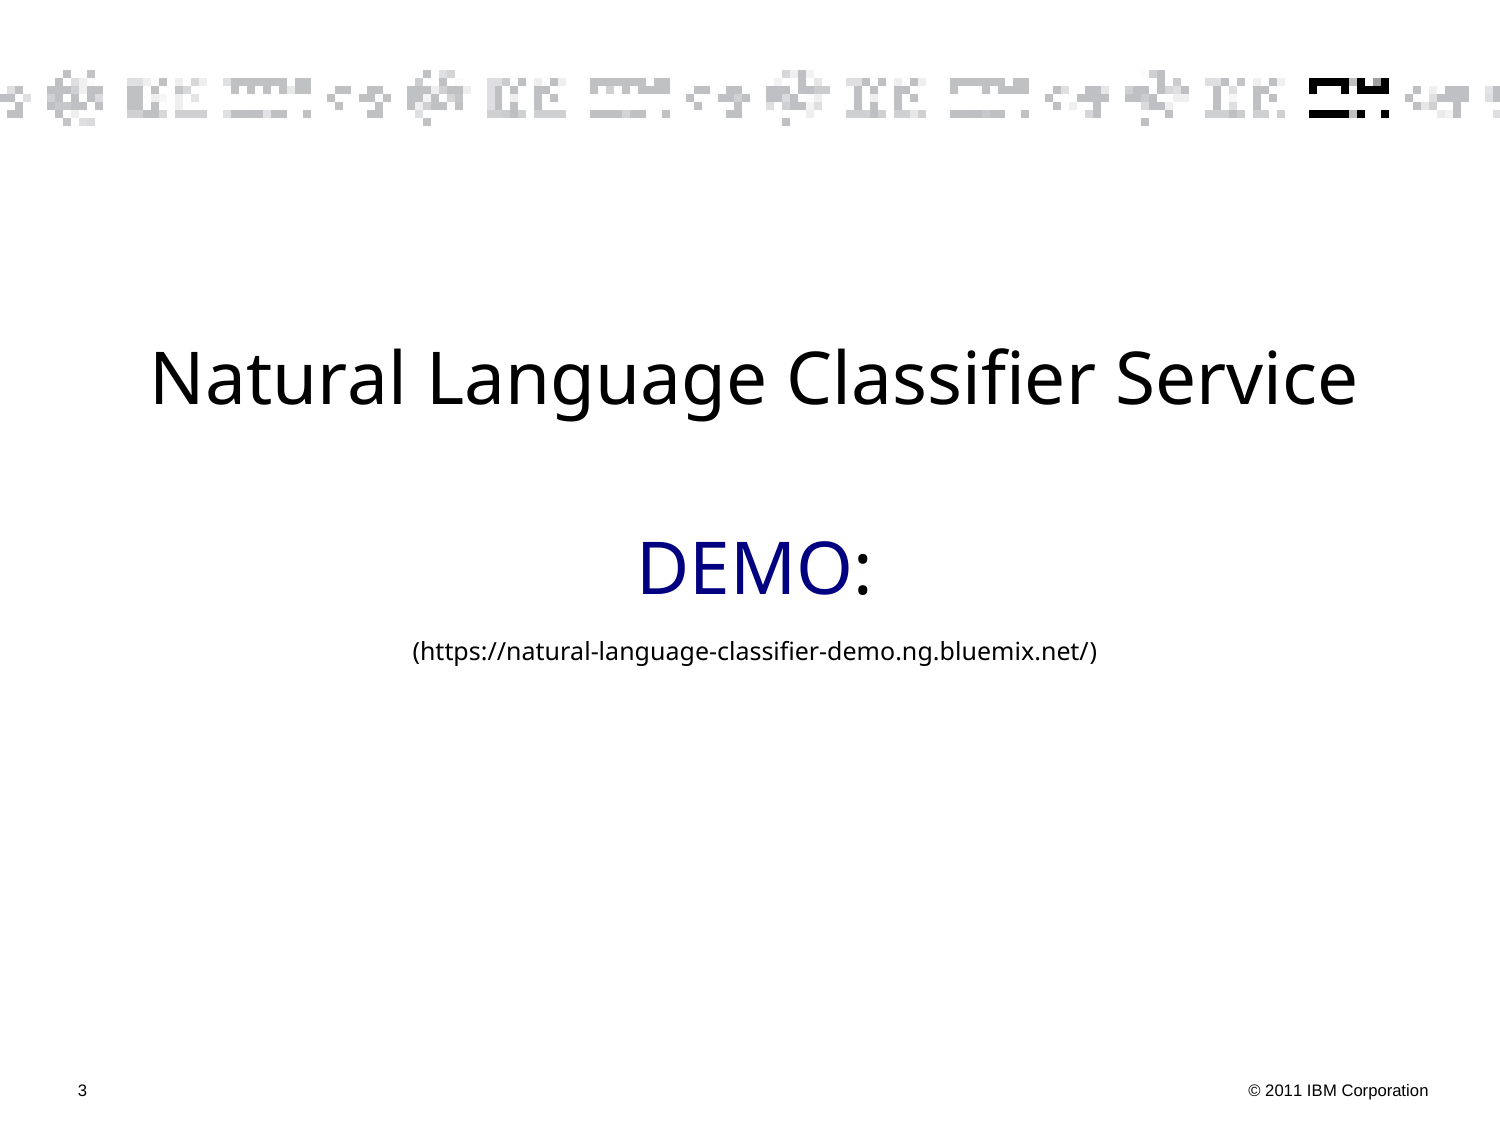

# Natural Language Classifier Service
DEMO:
(https://natural-language-classifier-demo.ng.bluemix.net/)
3